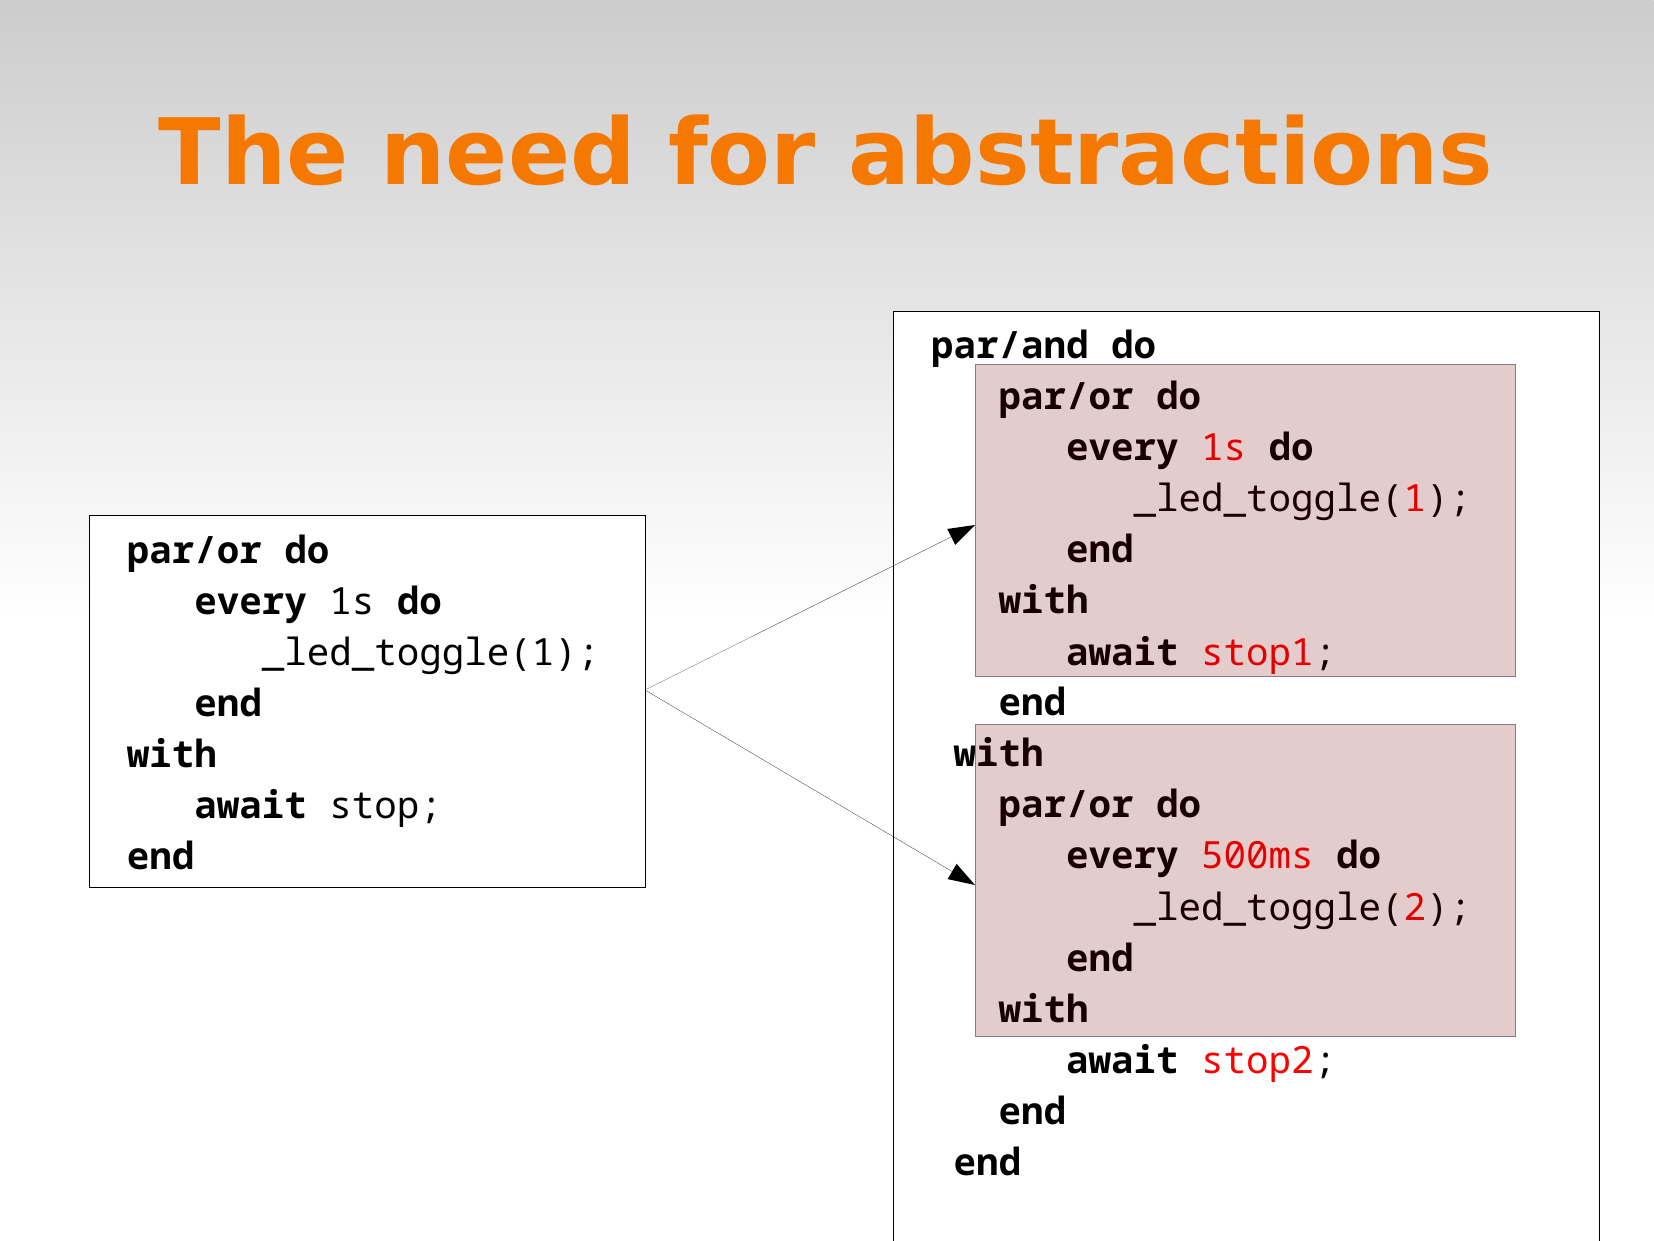

# The need for abstractions
 par/and do
 par/or do
 every 1s do
 _led_toggle(1);
 end
 with
 await stop1;
 end
 with
 par/or do
 every 500ms do
 _led_toggle(2);
 end
 with
 await stop2;
 end
 end
 par/or do
 every 1s do
 _led_toggle(1);
 end
 with
 await stop;
 end